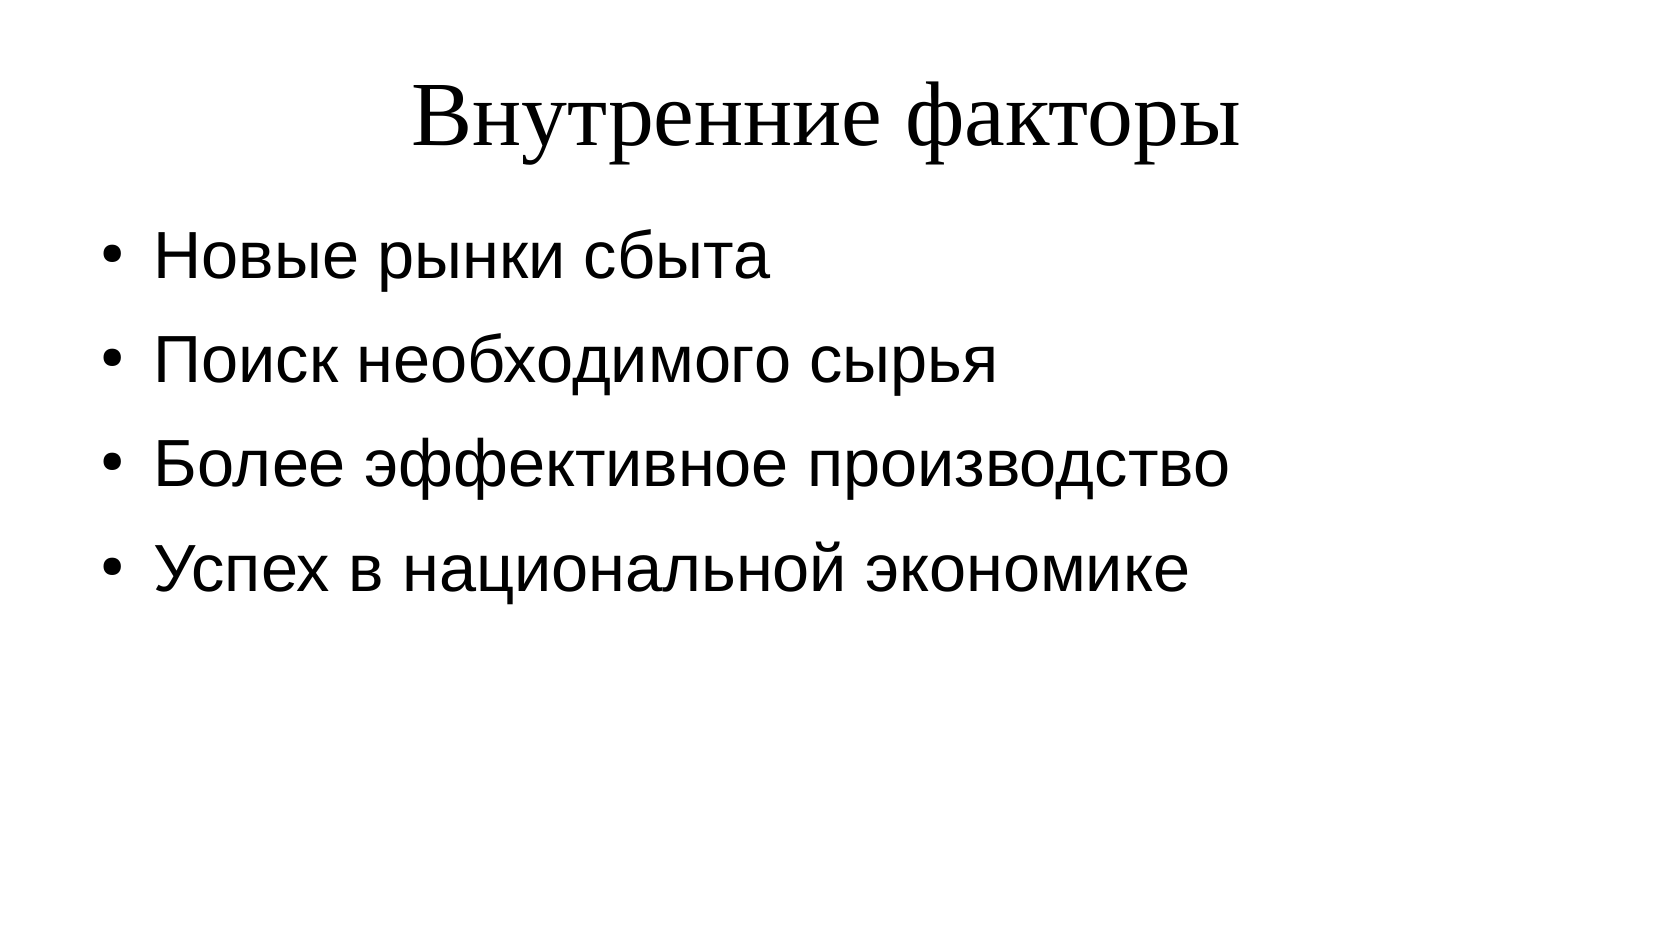

# Внутренние факторы
Новые рынки сбыта
Поиск необходимого сырья
Более эффективное производство
Успех в национальной экономике